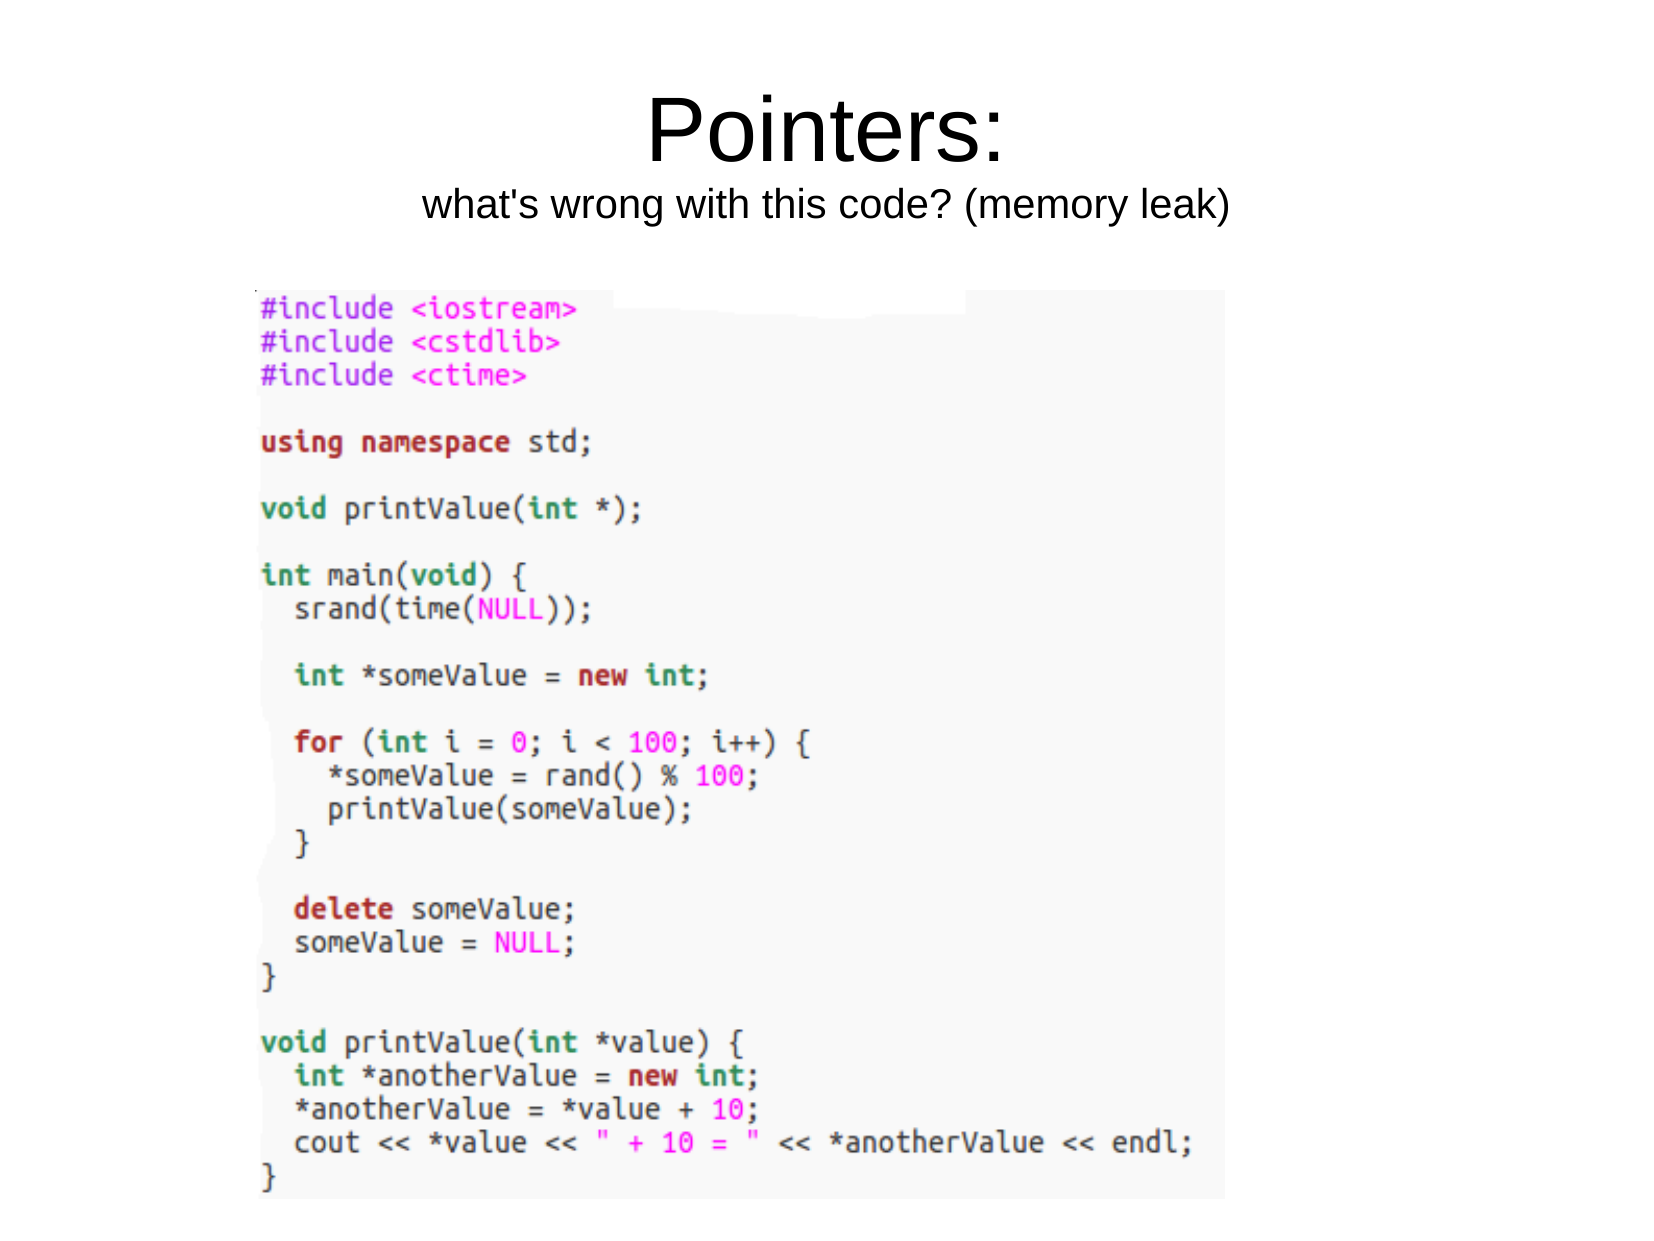

# Pointers: what's wrong with this code? (memory leak)